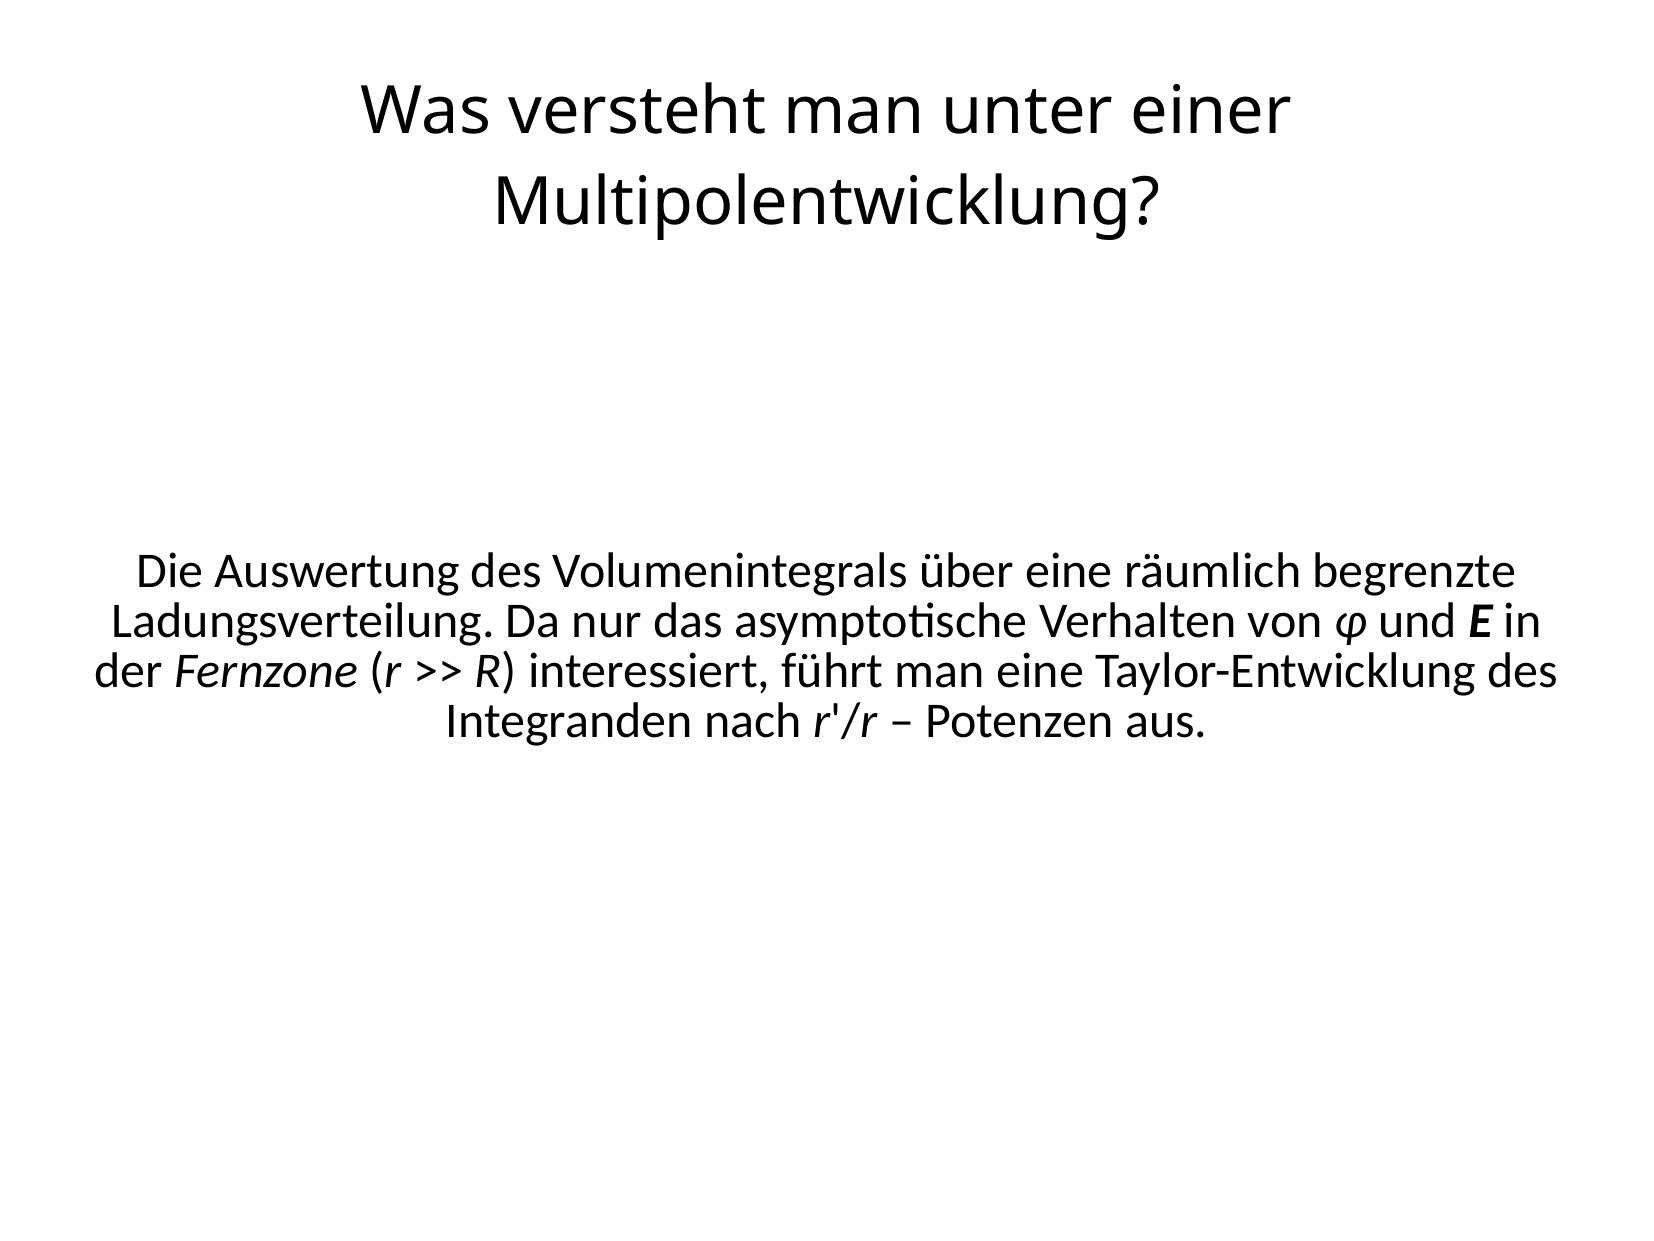

# Was versteht man unter einer Multipolentwicklung?
Die Auswertung des Volumenintegrals über eine räumlich begrenzte Ladungsverteilung. Da nur das asymptotische Verhalten von φ und E in der Fernzone (r >> R) interessiert, führt man eine Taylor-Entwicklung des Integranden nach r'/r – Potenzen aus.